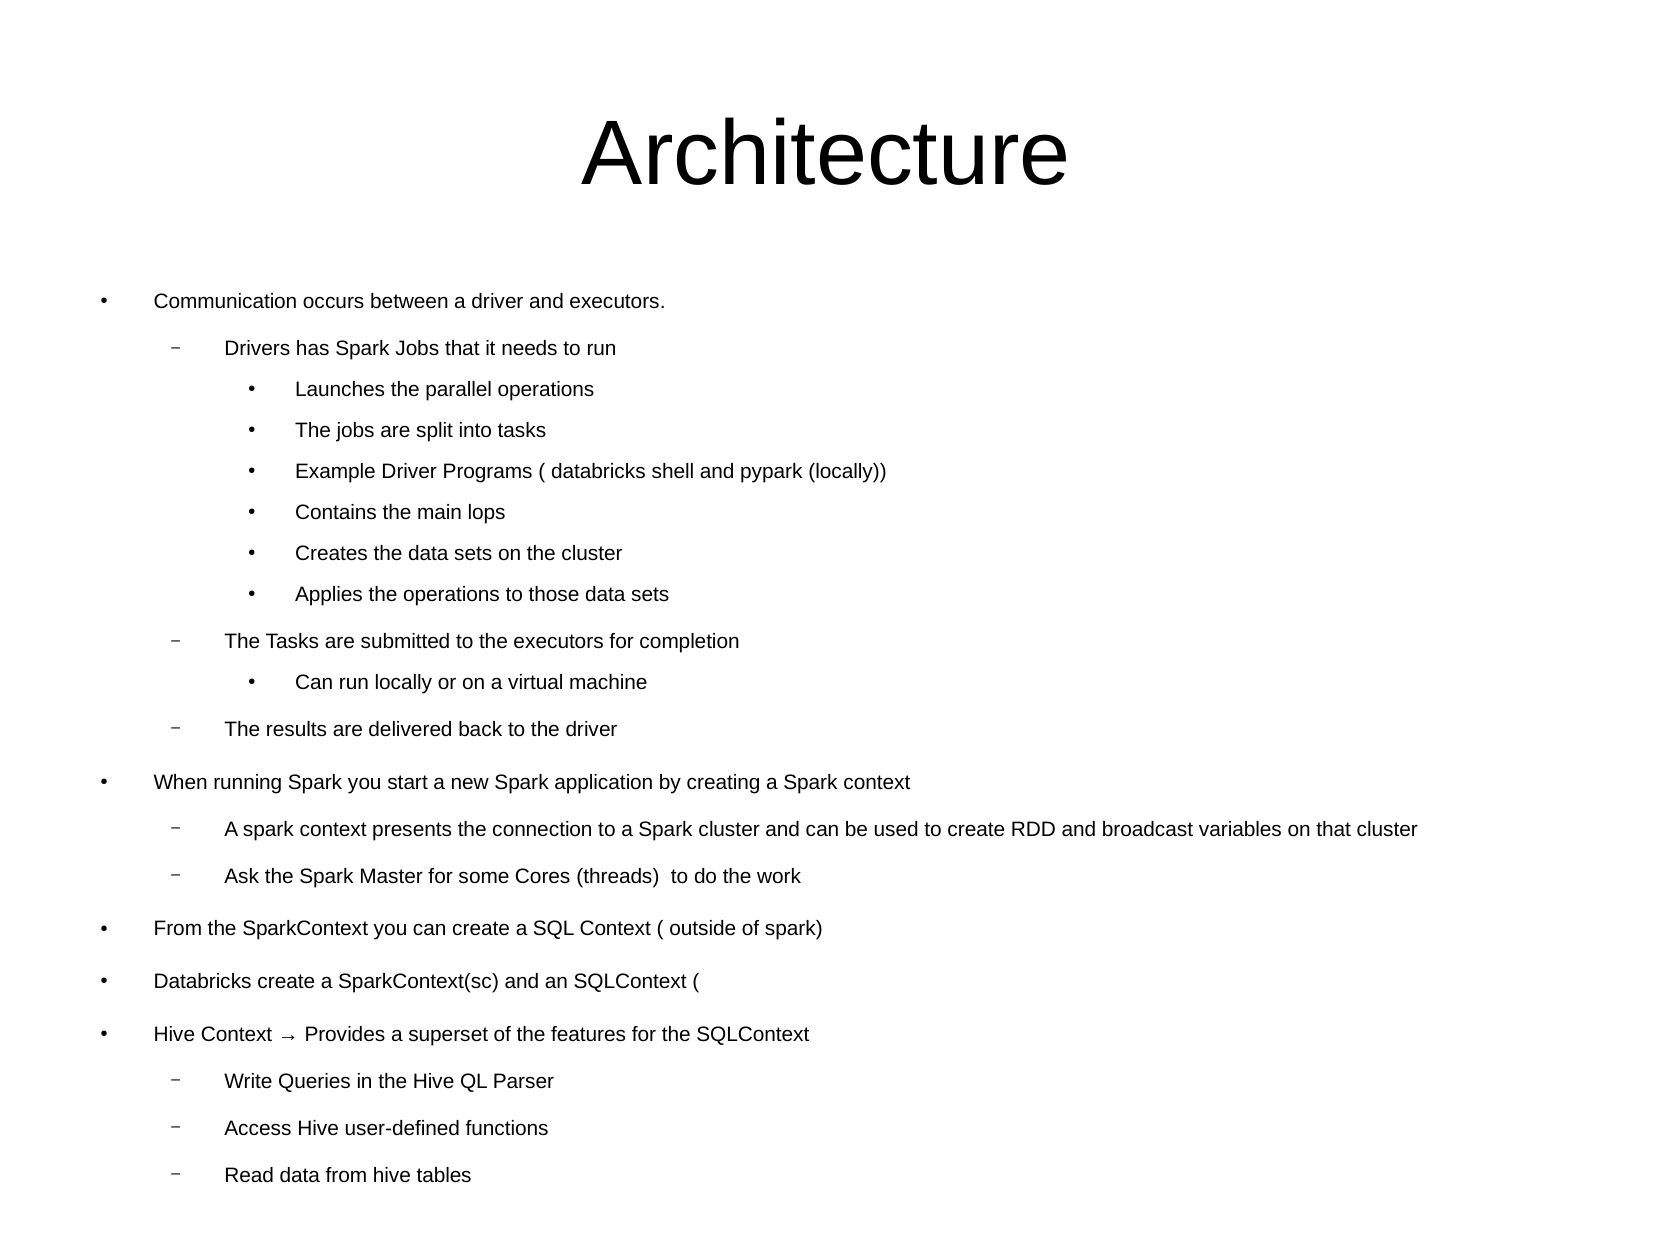

# Architecture
Communication occurs between a driver and executors.
Drivers has Spark Jobs that it needs to run
Launches the parallel operations
The jobs are split into tasks
Example Driver Programs ( databricks shell and pypark (locally))
Contains the main lops
Creates the data sets on the cluster
Applies the operations to those data sets
The Tasks are submitted to the executors for completion
Can run locally or on a virtual machine
The results are delivered back to the driver
When running Spark you start a new Spark application by creating a Spark context
A spark context presents the connection to a Spark cluster and can be used to create RDD and broadcast variables on that cluster
Ask the Spark Master for some Cores (threads) to do the work
From the SparkContext you can create a SQL Context ( outside of spark)
Databricks create a SparkContext(sc) and an SQLContext (
Hive Context → Provides a superset of the features for the SQLContext
Write Queries in the Hive QL Parser
Access Hive user-defined functions
Read data from hive tables